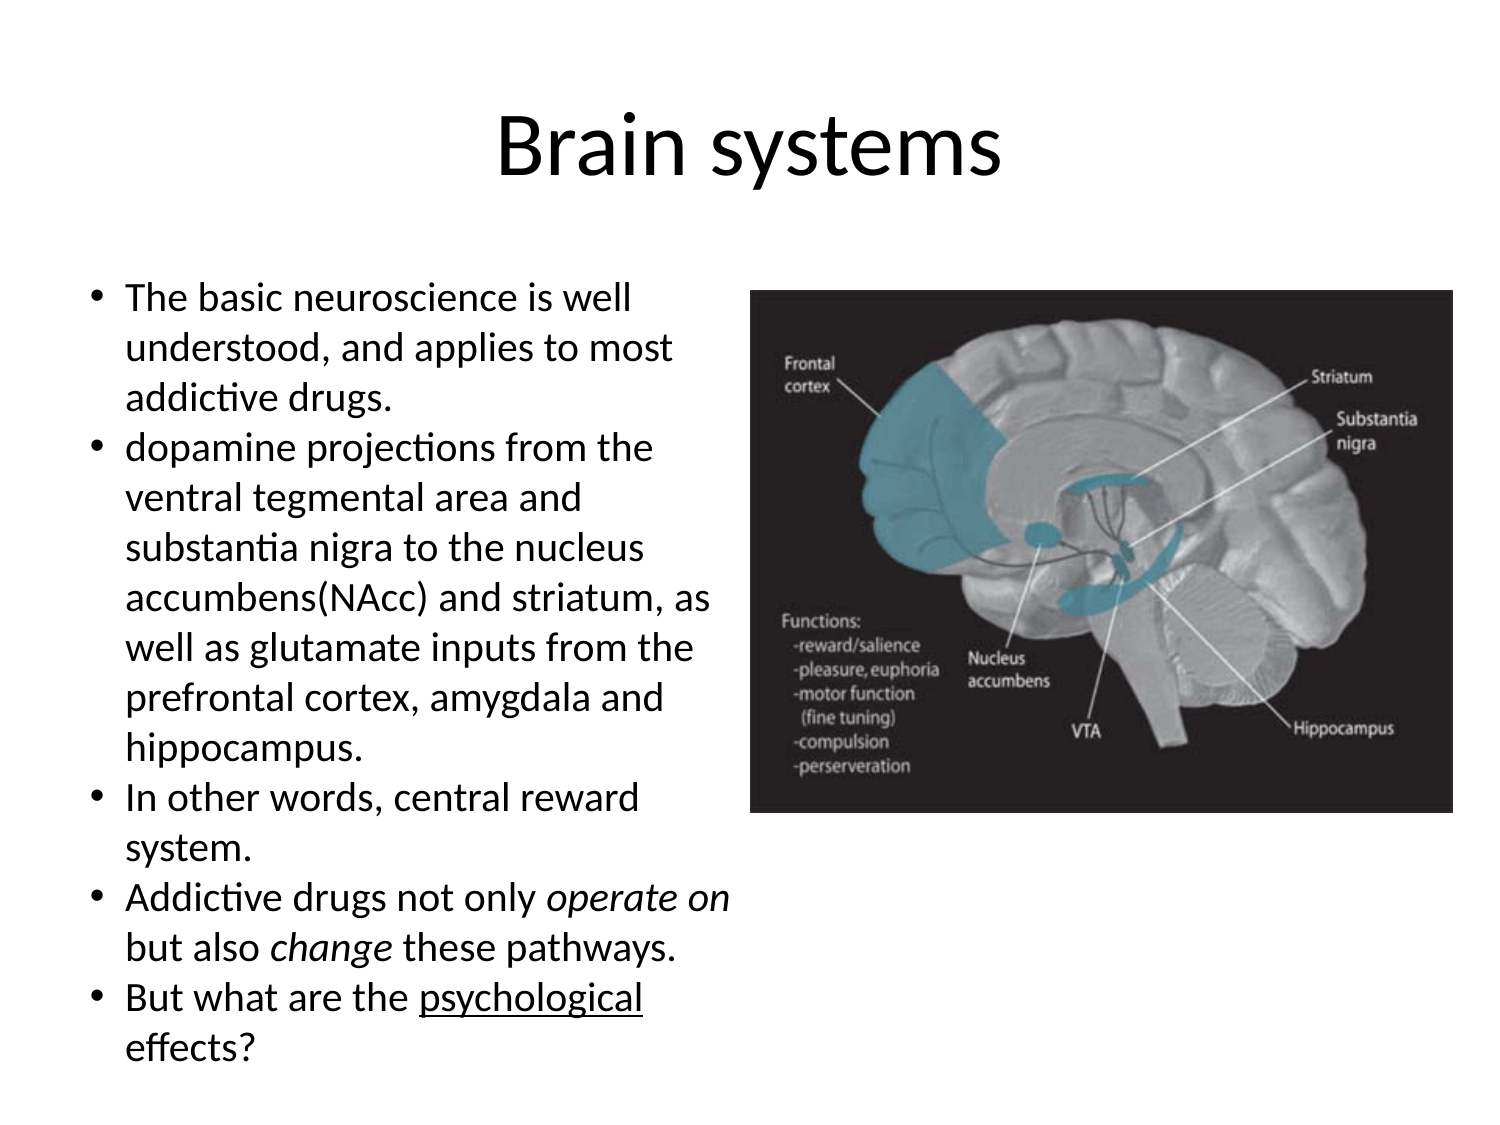

Brain systems
The basic neuroscience is well understood, and applies to most addictive drugs.
dopamine projections from the ventral tegmental area and substantia nigra to the nucleus accumbens(NAcc) and striatum, as well as glutamate inputs from the prefrontal cortex, amygdala and hippocampus.
In other words, central reward system.
Addictive drugs not only operate on but also change these pathways.
But what are the psychological effects?